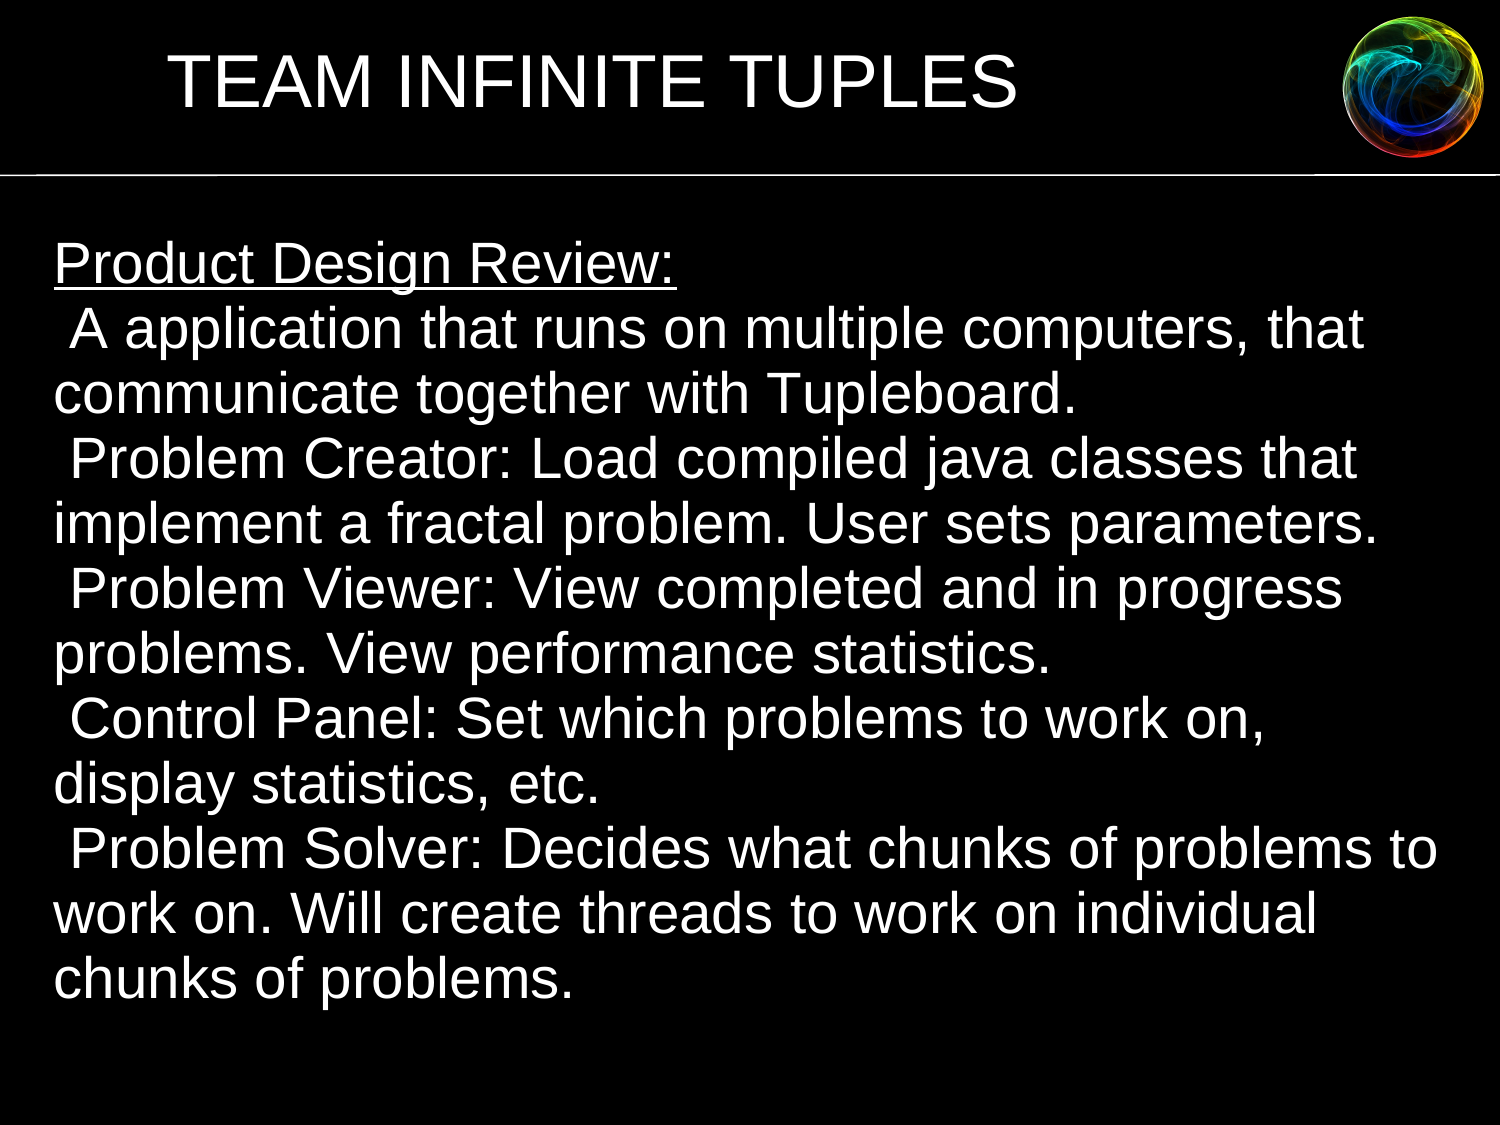

TEAM INFINITE TUPLES
Product Design Review:
 A application that runs on multiple computers, that communicate together with Tupleboard.
 Problem Creator: Load compiled java classes that implement a fractal problem. User sets parameters.
 Problem Viewer: View completed and in progress problems. View performance statistics.
 Control Panel: Set which problems to work on, display statistics, etc.
 Problem Solver: Decides what chunks of problems to work on. Will create threads to work on individual chunks of problems.